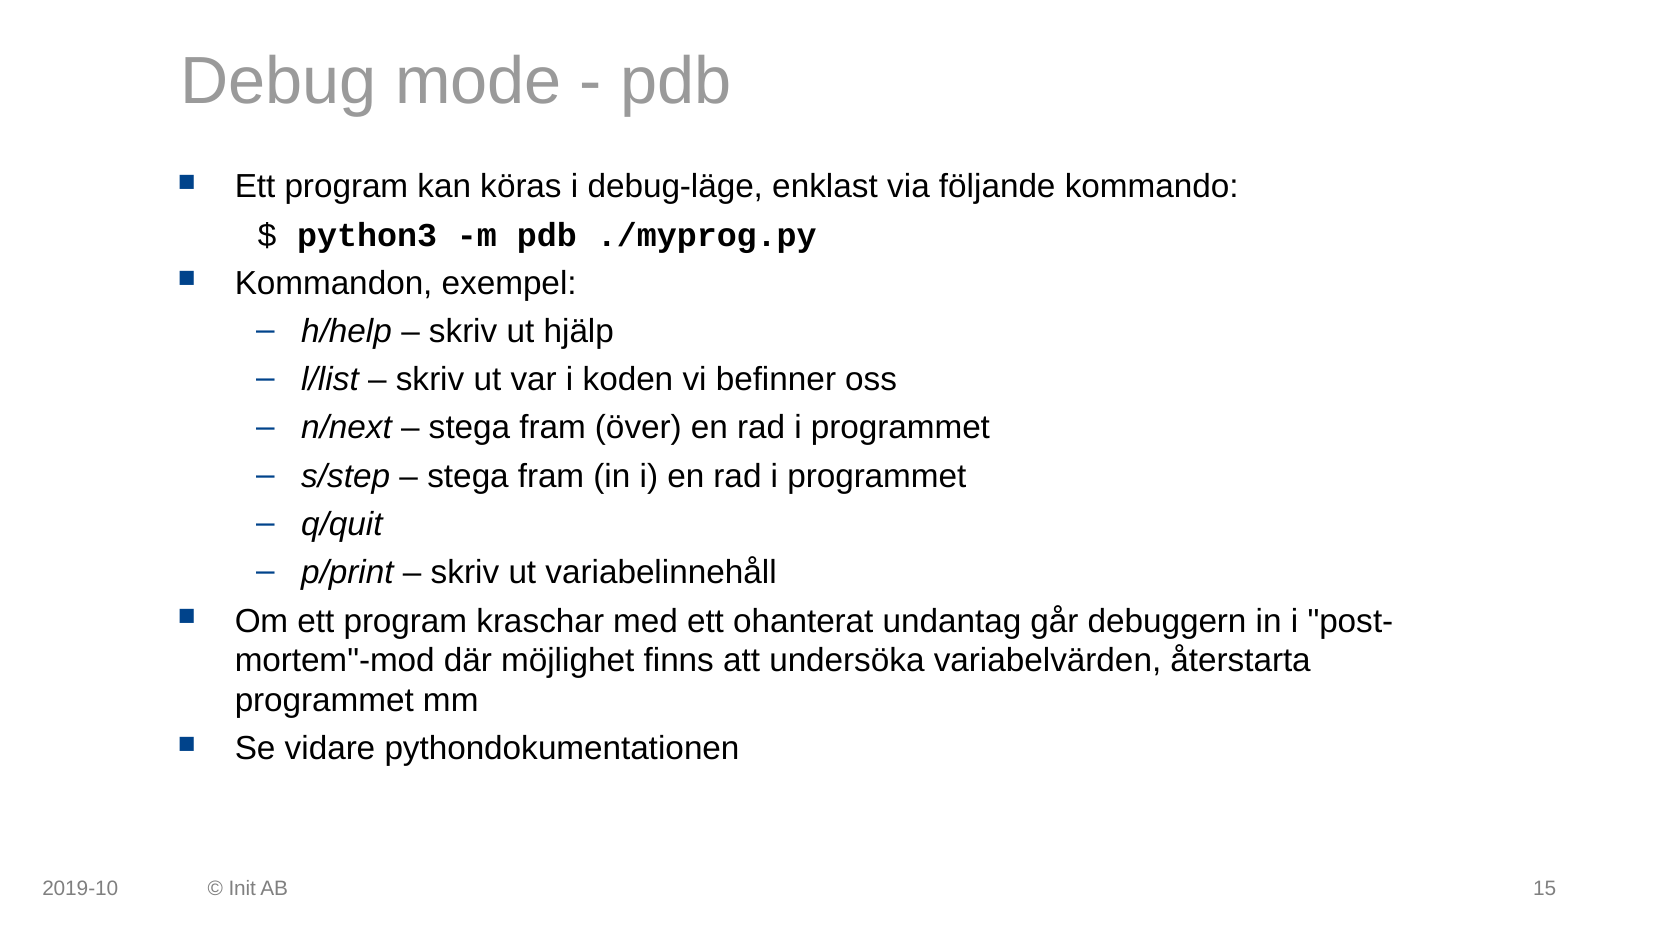

Debug mode - pdb
Ett program kan köras i debug-läge, enklast via följande kommando:
$ python3 -m pdb ./myprog.py
Kommandon, exempel:
h/help – skriv ut hjälp
l/list – skriv ut var i koden vi befinner oss
n/next – stega fram (över) en rad i programmet
s/step – stega fram (in i) en rad i programmet
q/quit
p/print – skriv ut variabelinnehåll
Om ett program kraschar med ett ohanterat undantag går debuggern in i "post-mortem"-mod där möjlighet finns att undersöka variabelvärden, återstarta programmet mm
Se vidare pythondokumentationen
2019-10
© Init AB